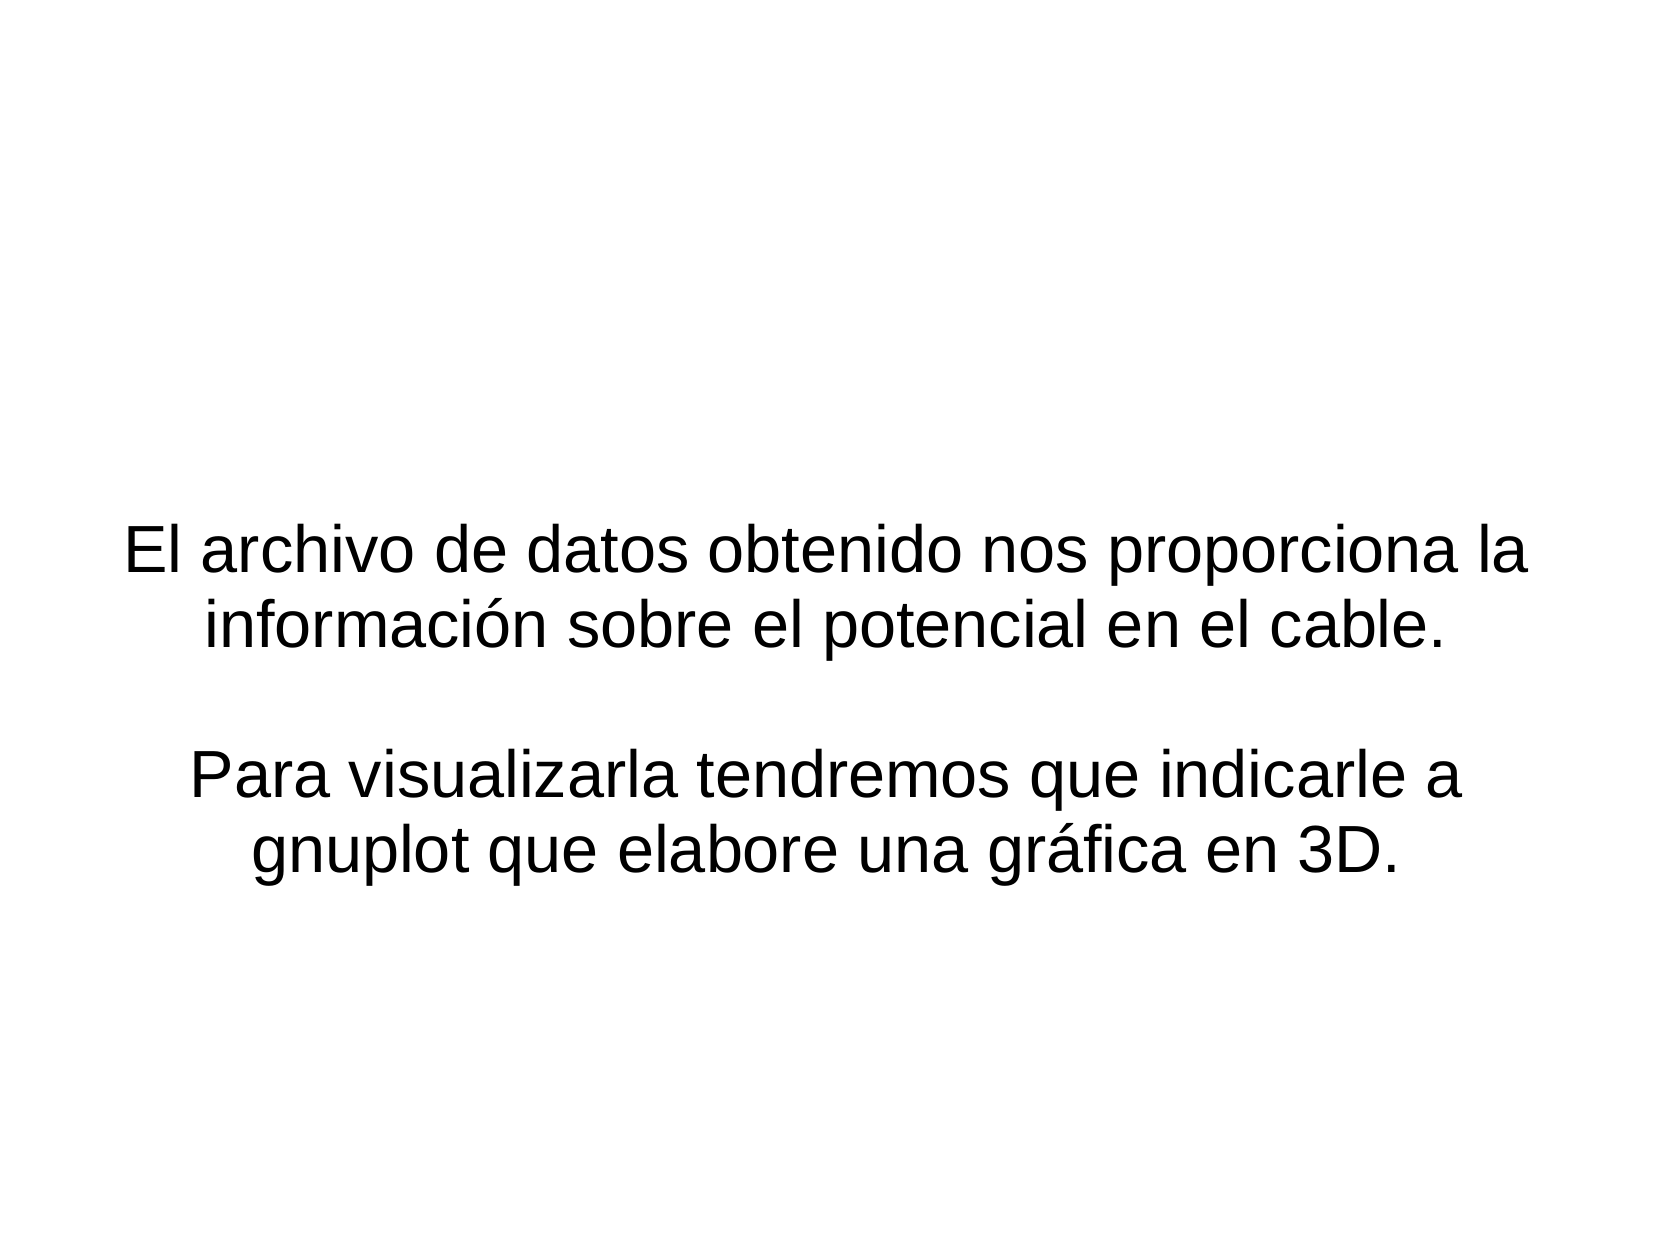

#
El archivo de datos obtenido nos proporciona la información sobre el potencial en el cable.
Para visualizarla tendremos que indicarle a gnuplot que elabore una gráfica en 3D.